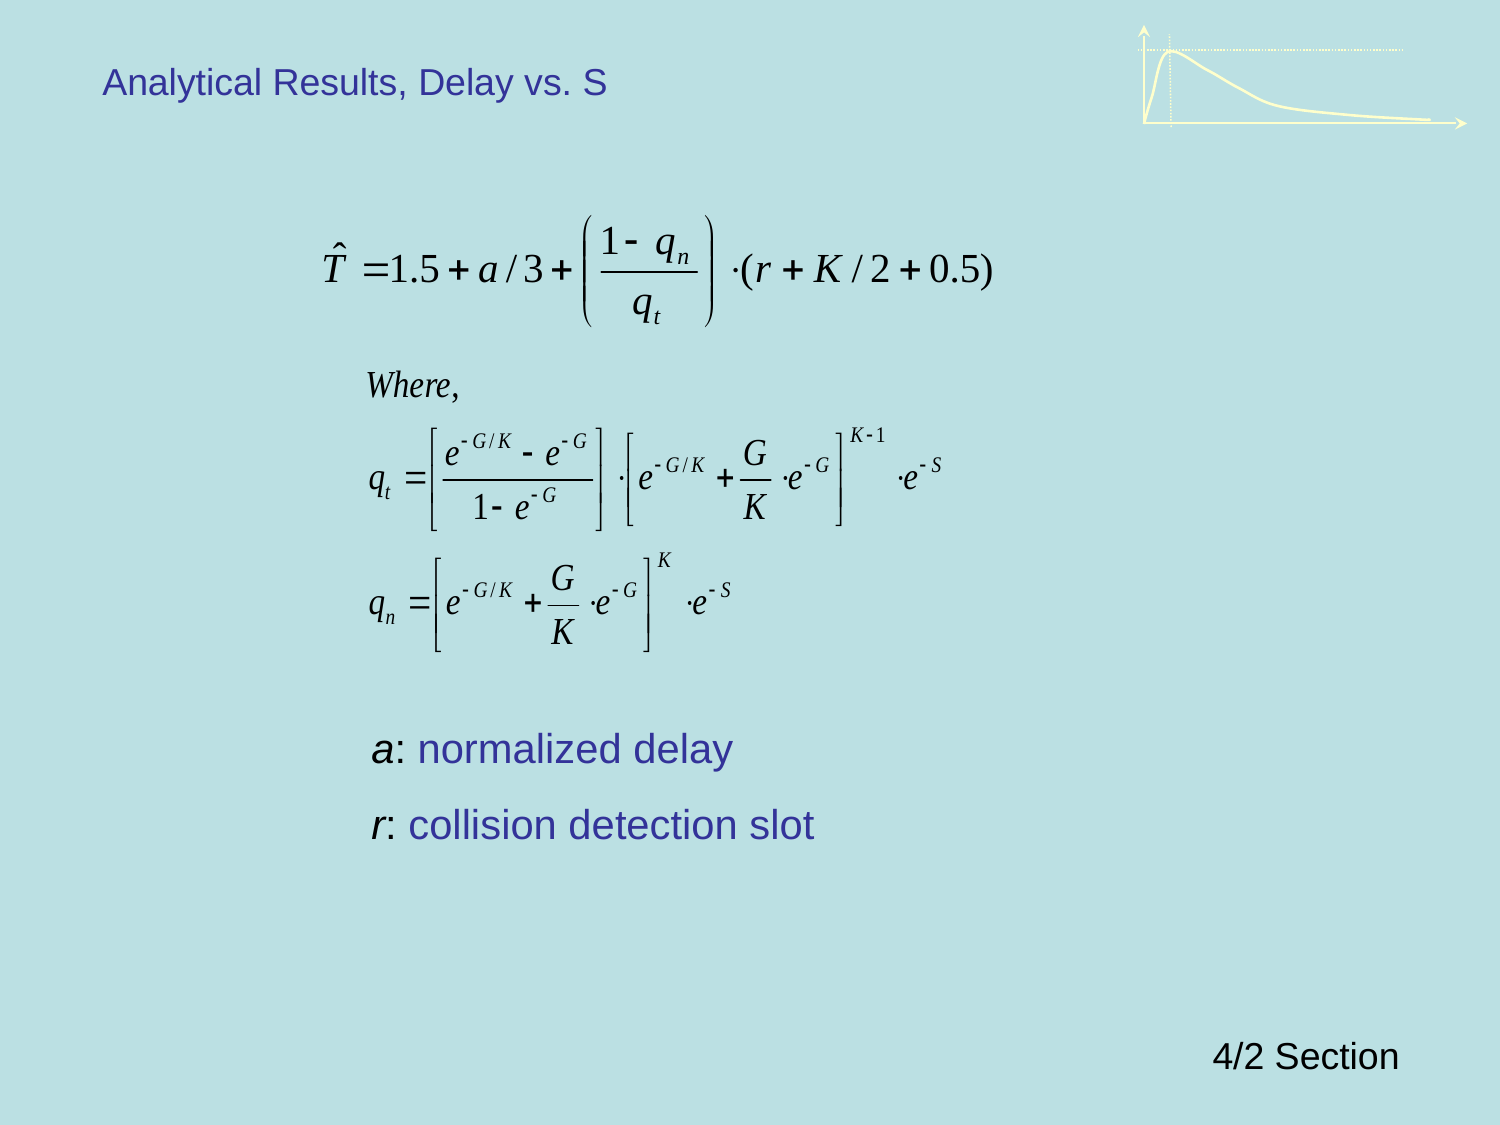

Analytical Results, Delay vs. S
a: normalized delay
r: collision detection slot
4/2 Section